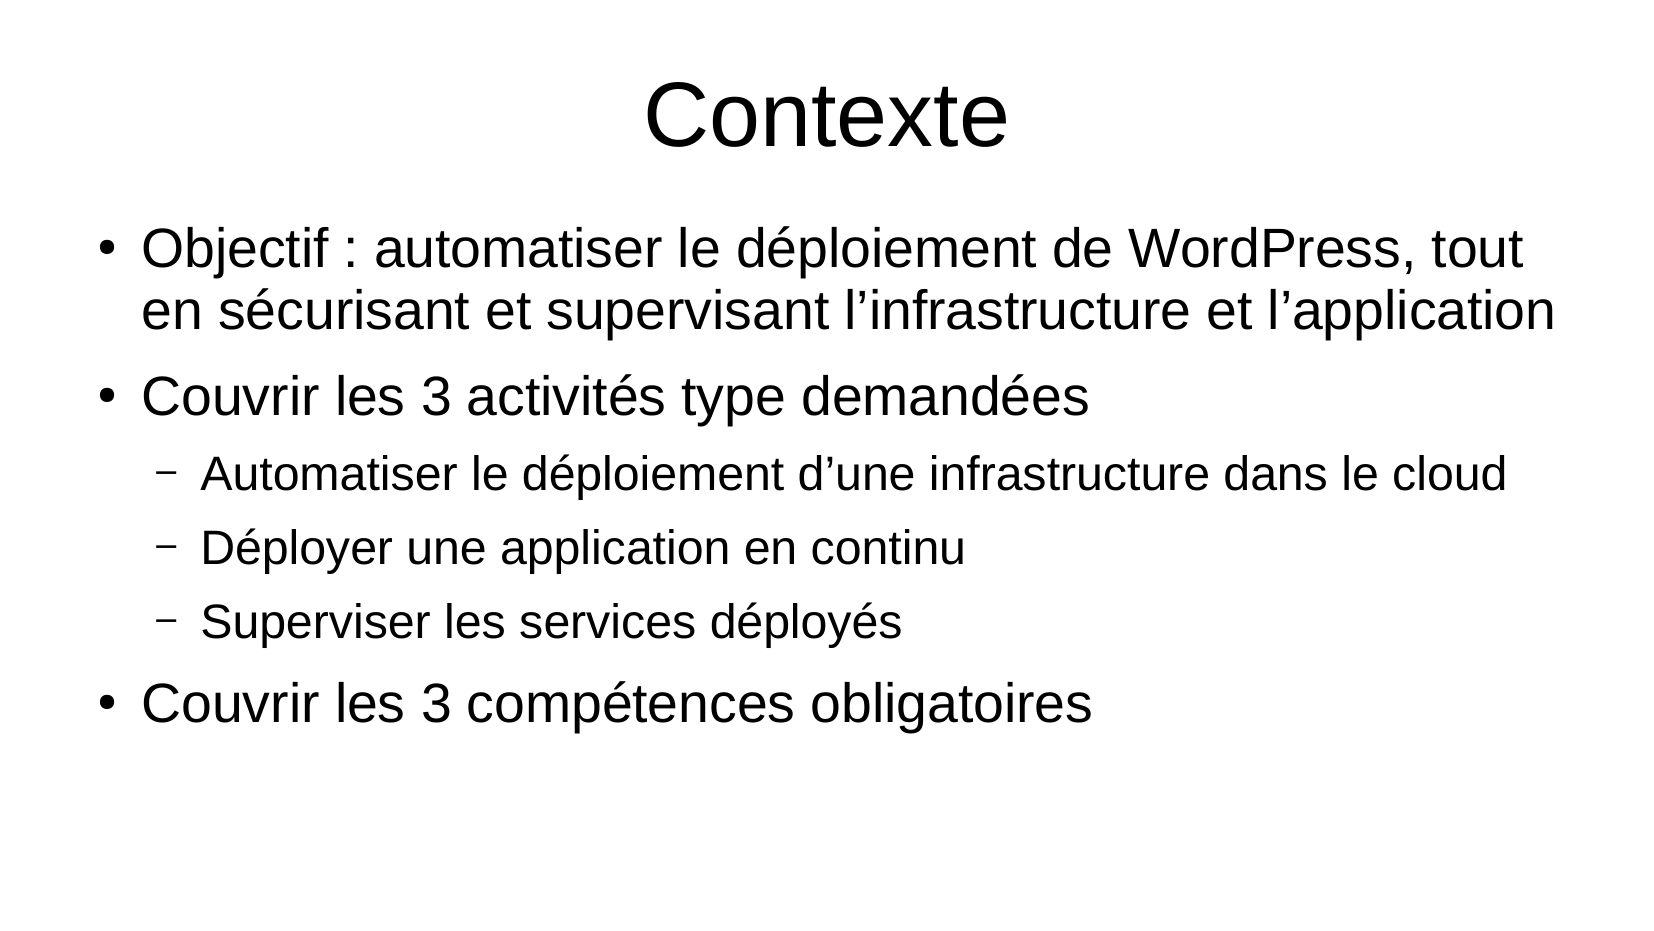

# Contexte
Objectif : automatiser le déploiement de WordPress, tout en sécurisant et supervisant l’infrastructure et l’application
Couvrir les 3 activités type demandées
Automatiser le déploiement d’une infrastructure dans le cloud
Déployer une application en continu
Superviser les services déployés
Couvrir les 3 compétences obligatoires